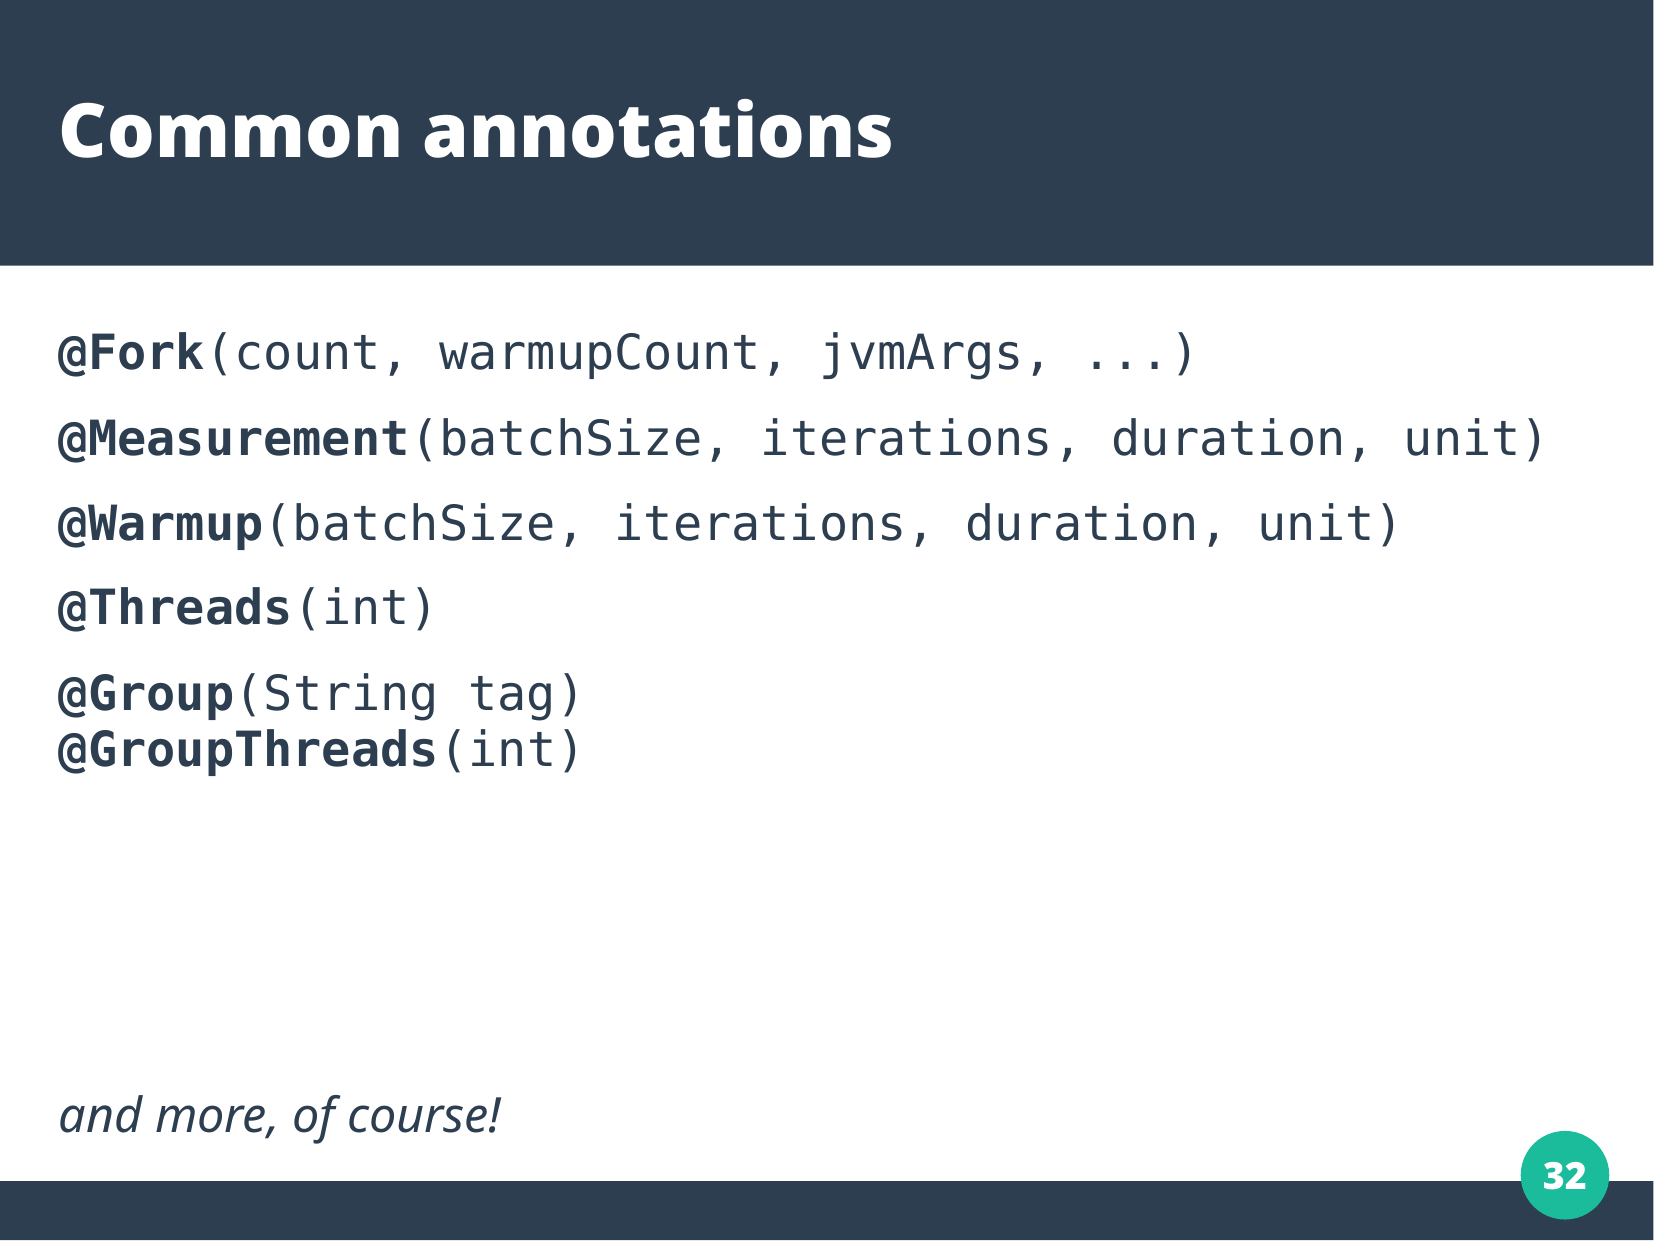

# Common annotations
@Fork(count, warmupCount, jvmArgs, ...)
@Measurement(batchSize, iterations, duration, unit)
@Warmup(batchSize, iterations, duration, unit)
@Threads(int)
@Group(String tag)
@GroupThreads(int)
and more, of course!
32